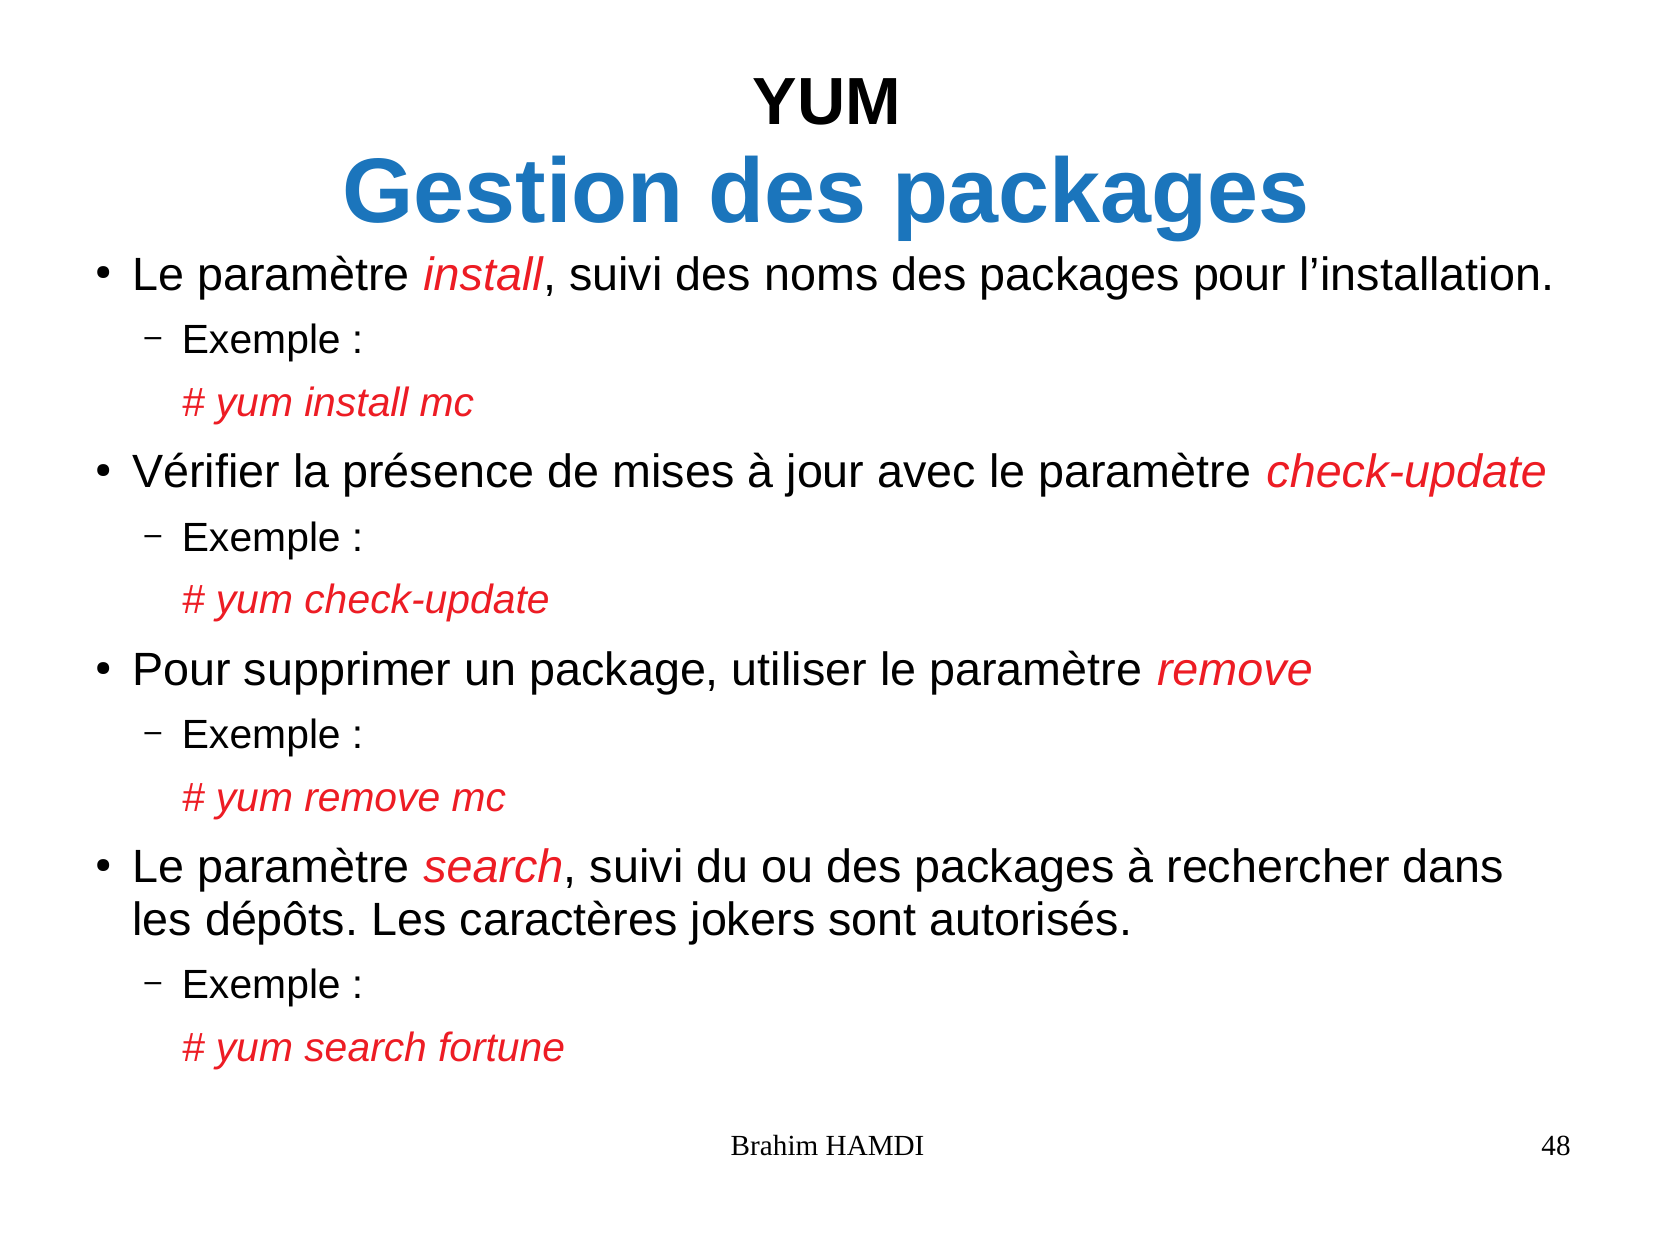

# YUM Gestion des packages
Le paramètre install, suivi des noms des packages pour l’installation.
Exemple :
# yum install mc
Vérifier la présence de mises à jour avec le paramètre check-update
Exemple :
# yum check-update
Pour supprimer un package, utiliser le paramètre remove
Exemple :
# yum remove mc
Le paramètre search, suivi du ou des packages à rechercher dans les dépôts. Les caractères jokers sont autorisés.
Exemple :
# yum search fortune
Brahim HAMDI
48